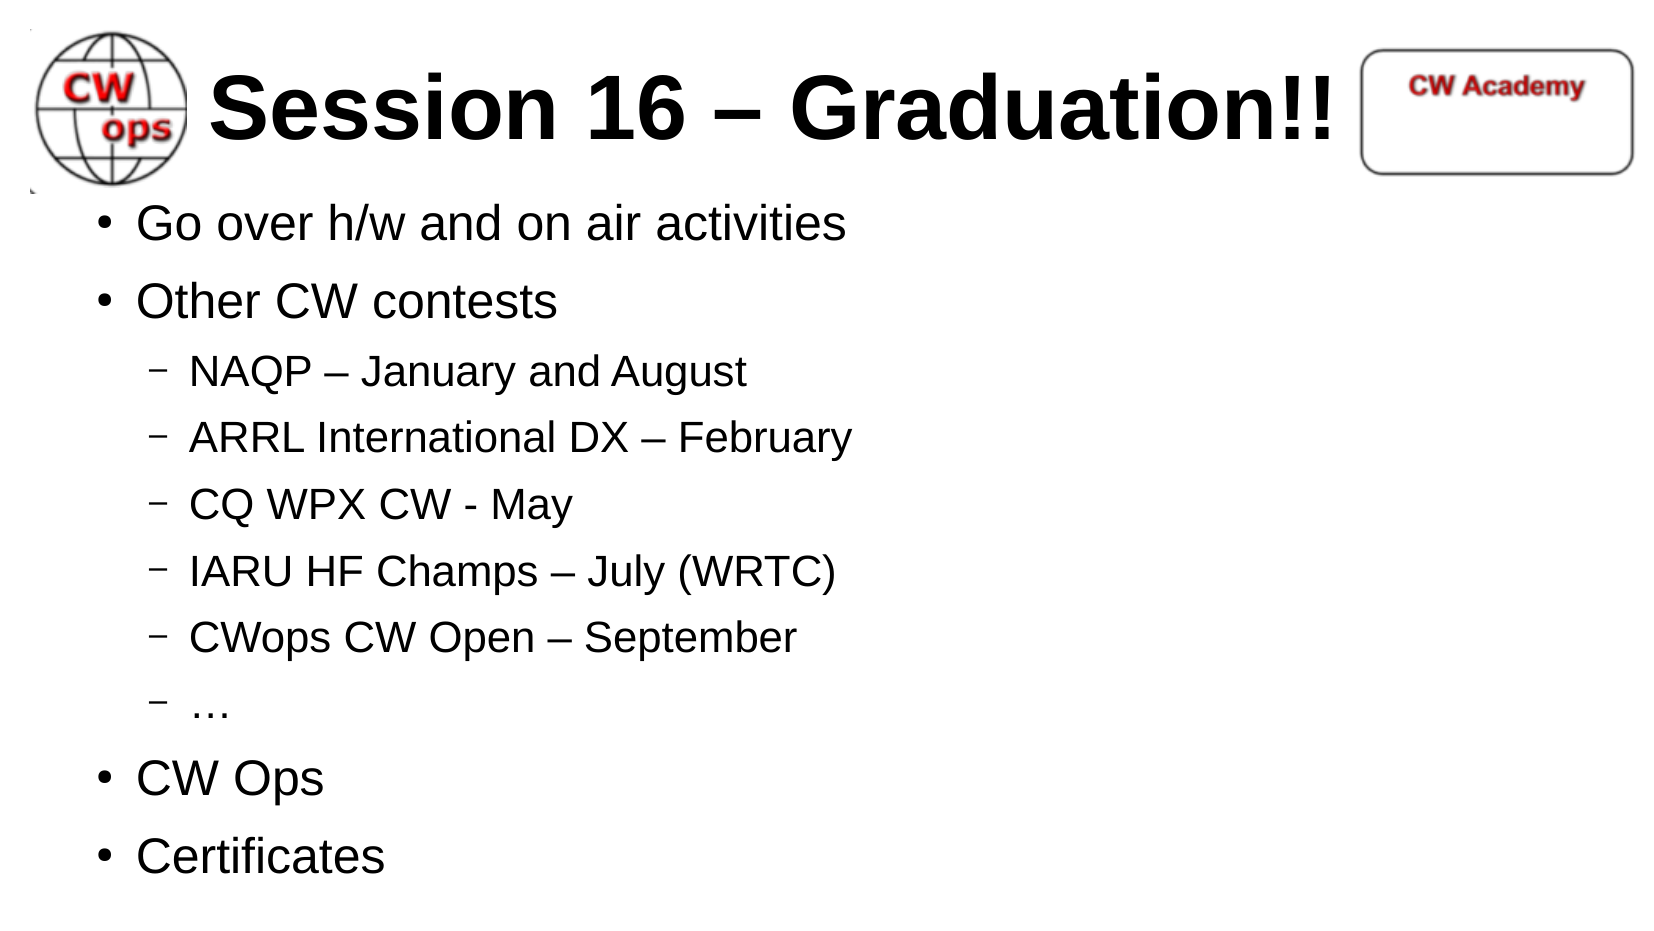

Session 16 – Graduation!!
# Go over h/w and on air activities
Other CW contests
NAQP – January and August
ARRL International DX – February
CQ WPX CW - May
IARU HF Champs – July (WRTC)
CWops CW Open – September
…
CW Ops
Certificates